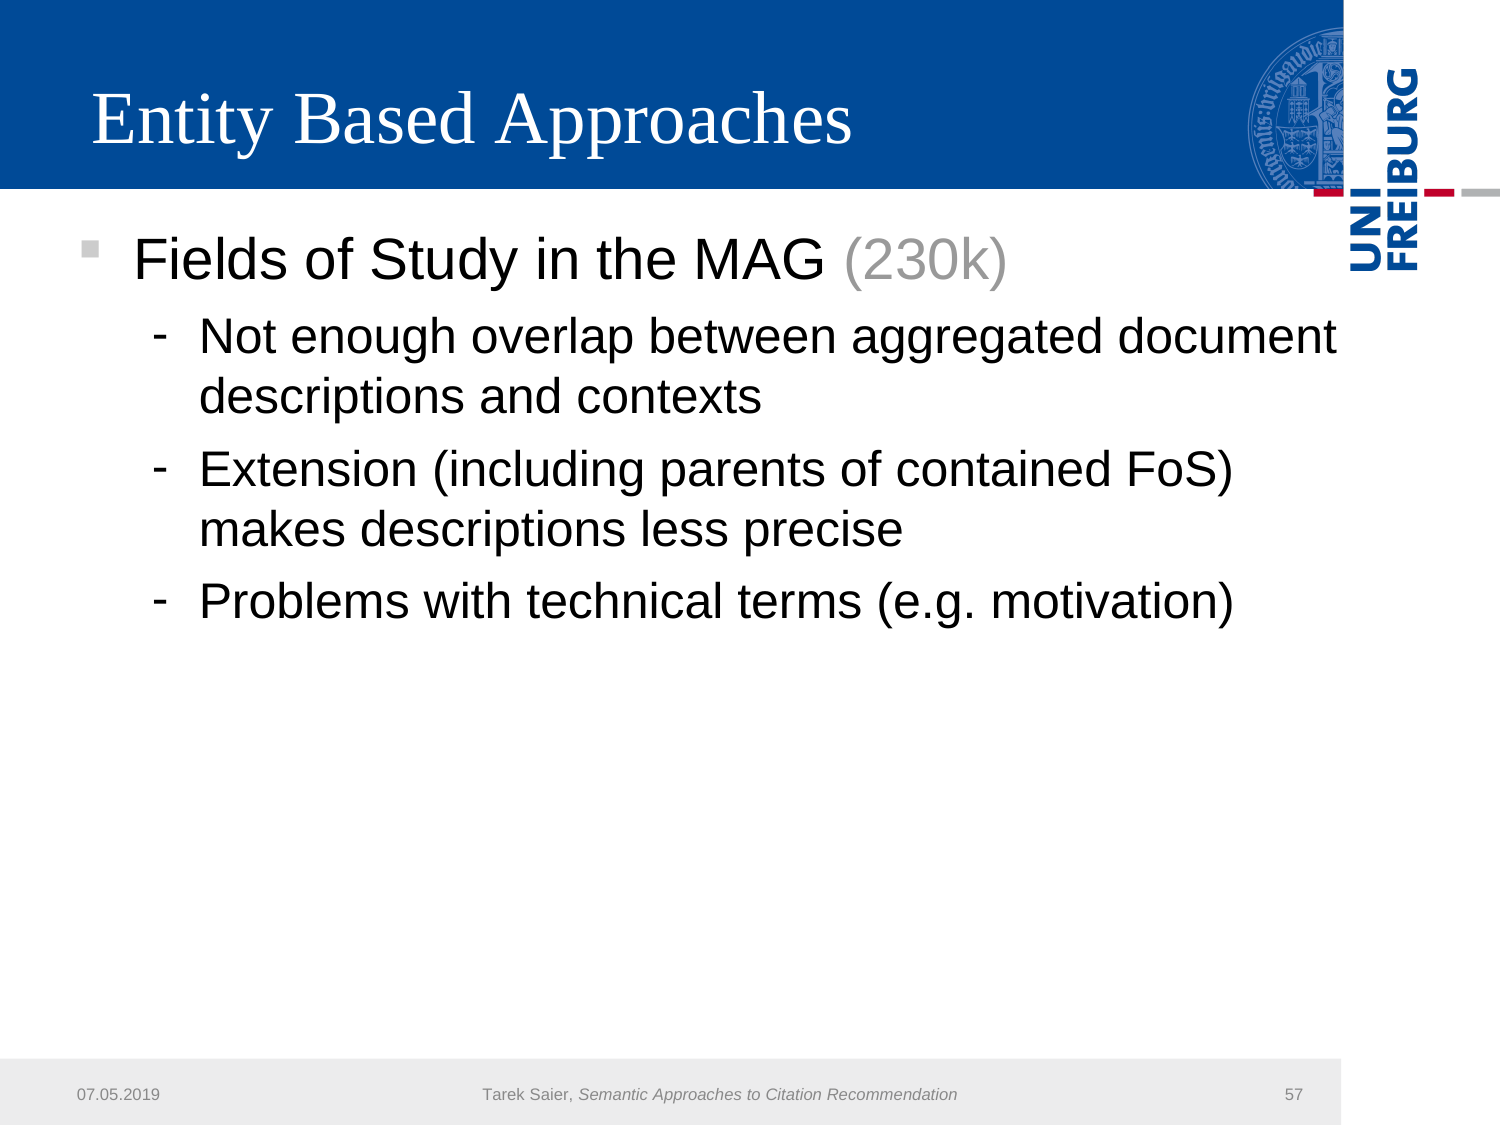

# Entity Based Approaches
Fields of Study in the MAG (230k)
Not enough overlap between aggregated document descriptions and contexts
Extension (including parents of contained FoS) makes descriptions less precise
Problems with technical terms (e.g. motivation)
Präsentationstitel
57